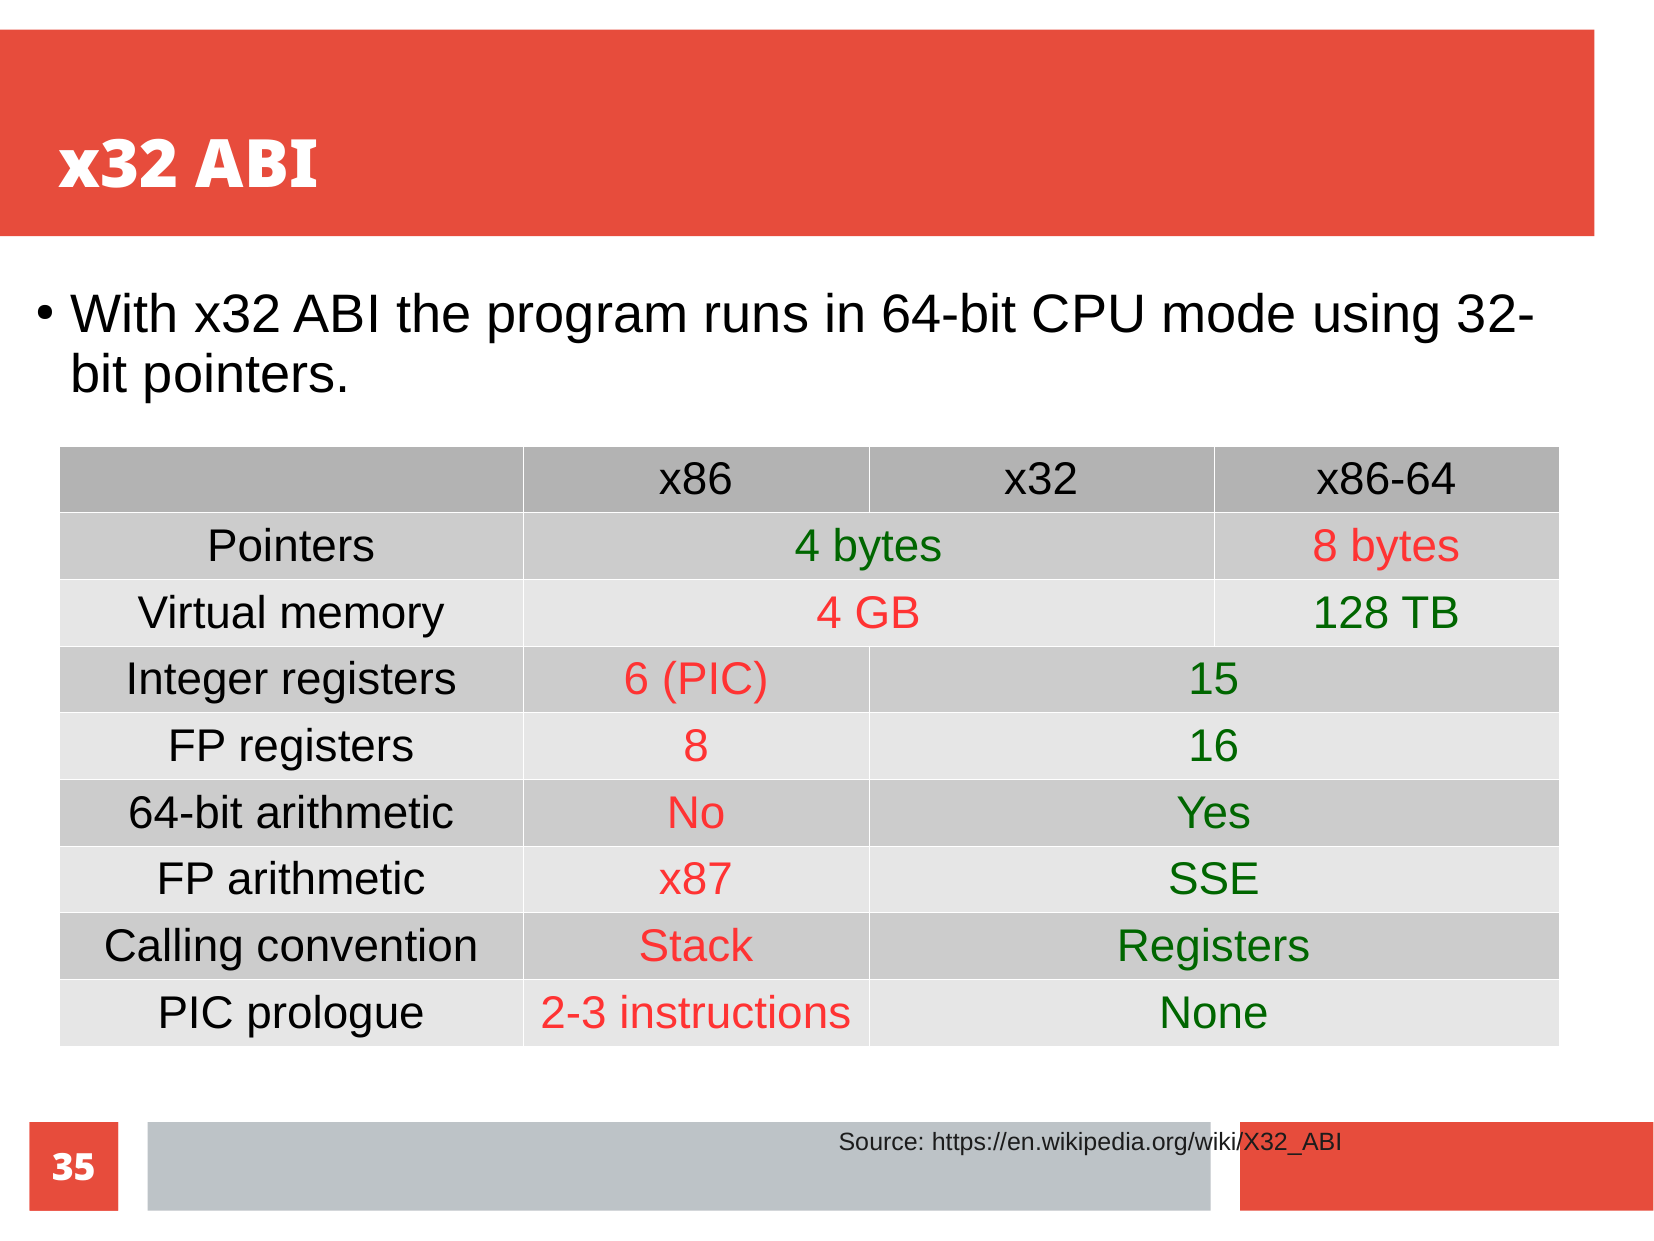

# x32 ABI
With x32 ABI the program runs in 64-bit CPU mode using 32-bit pointers.
| | x86 | x32 | x86-64 |
| --- | --- | --- | --- |
| Pointers | 4 bytes | | 8 bytes |
| Virtual memory | 4 GB | | 128 TB |
| Integer registers | 6 (PIC) | 15 | |
| FP registers | 8 | 16 | |
| 64-bit arithmetic | No | Yes | |
| FP arithmetic | x87 | SSE | |
| Calling convention | Stack | Registers | |
| PIC prologue | 2-3 instructions | None | |
35
Source: https://en.wikipedia.org/wiki/X32_ABI